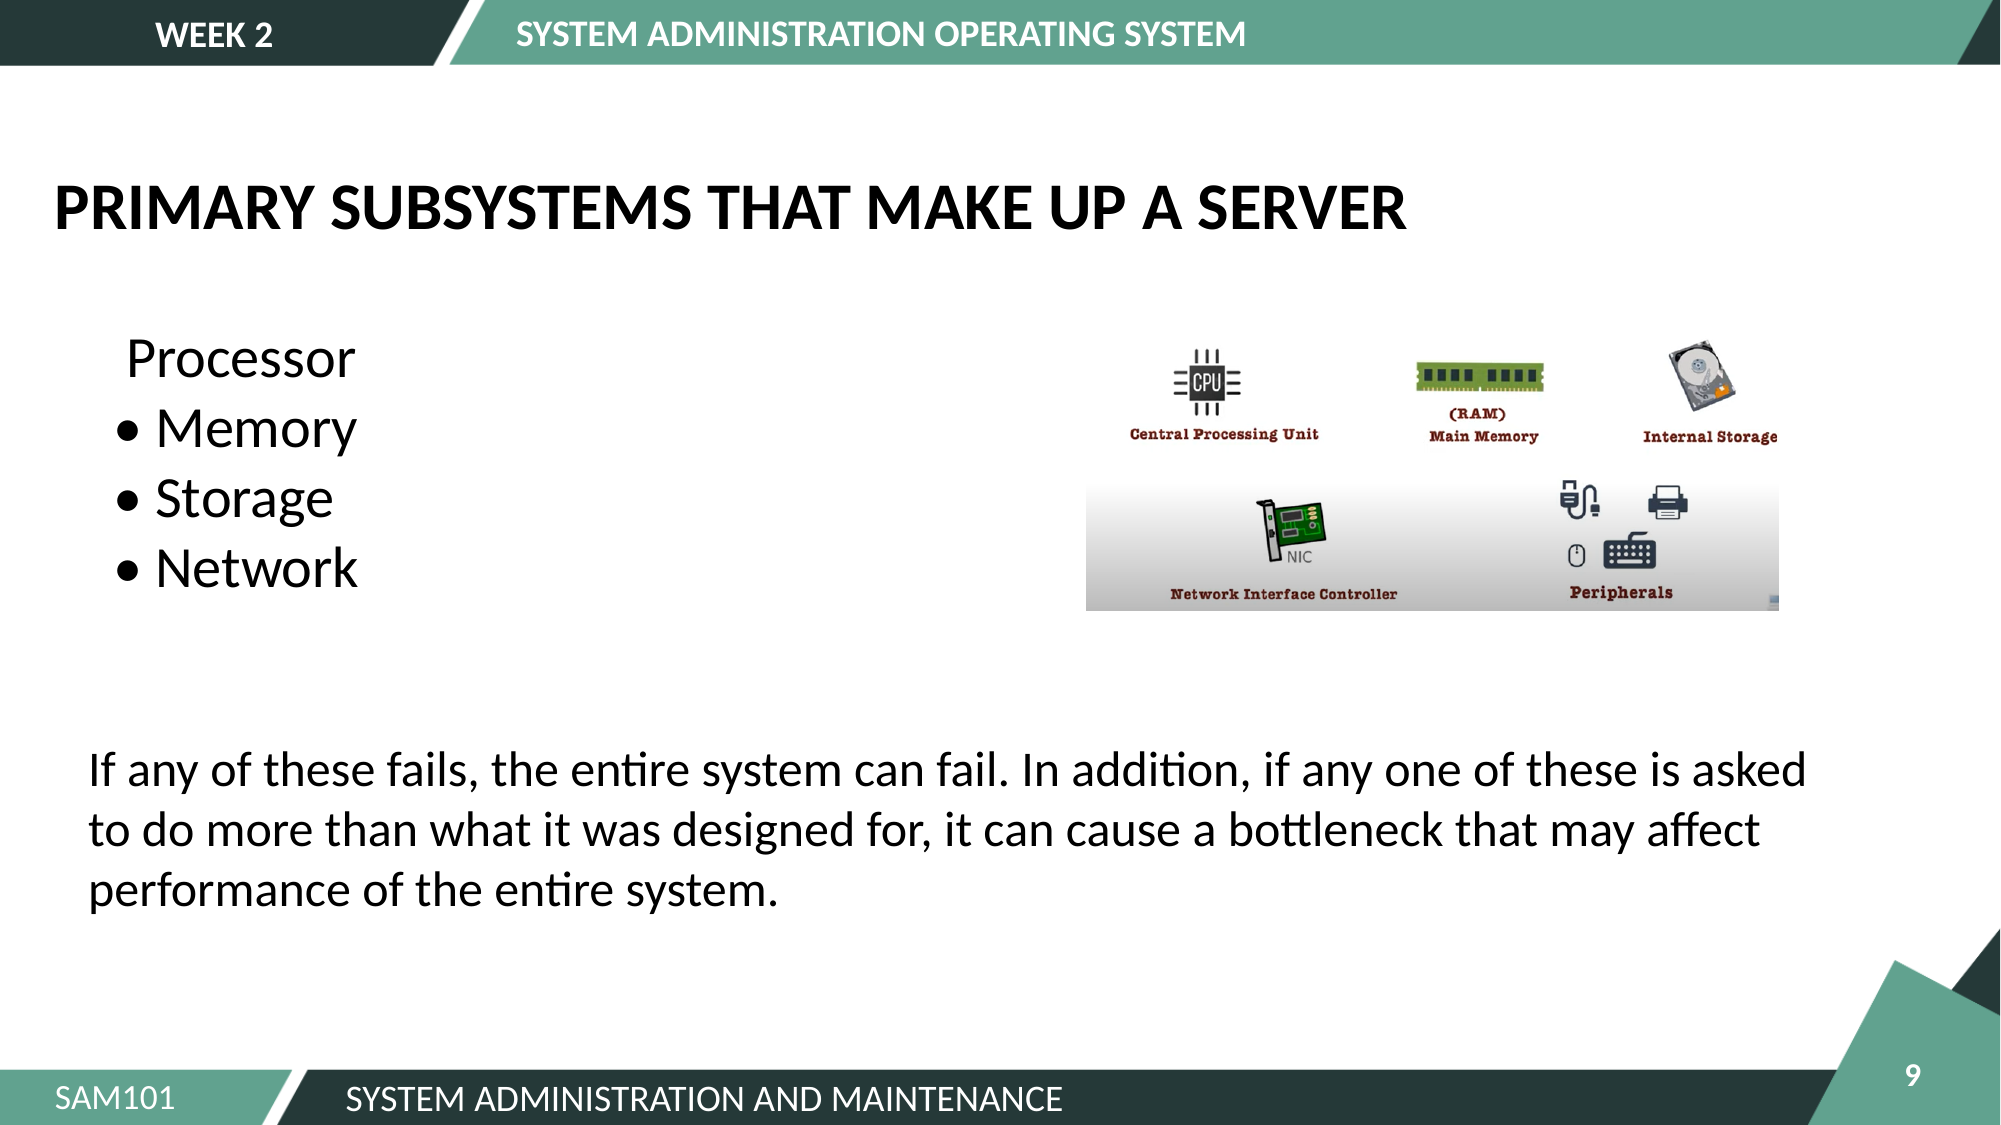

SYSTEM ADMINISTRATION OPERATING SYSTEM
WEEK 2
PRIMARY SUBSYSTEMS THAT MAKE UP A SERVER
 Processor
• Memory
• Storage
• Network
If any of these fails, the entire system can fail. In addition, if any one of these is asked to do more than what it was designed for, it can cause a bottleneck that may affect performance of the entire system.
SAM101
SYSTEM ADMINISTRATION AND MAINTENANCE